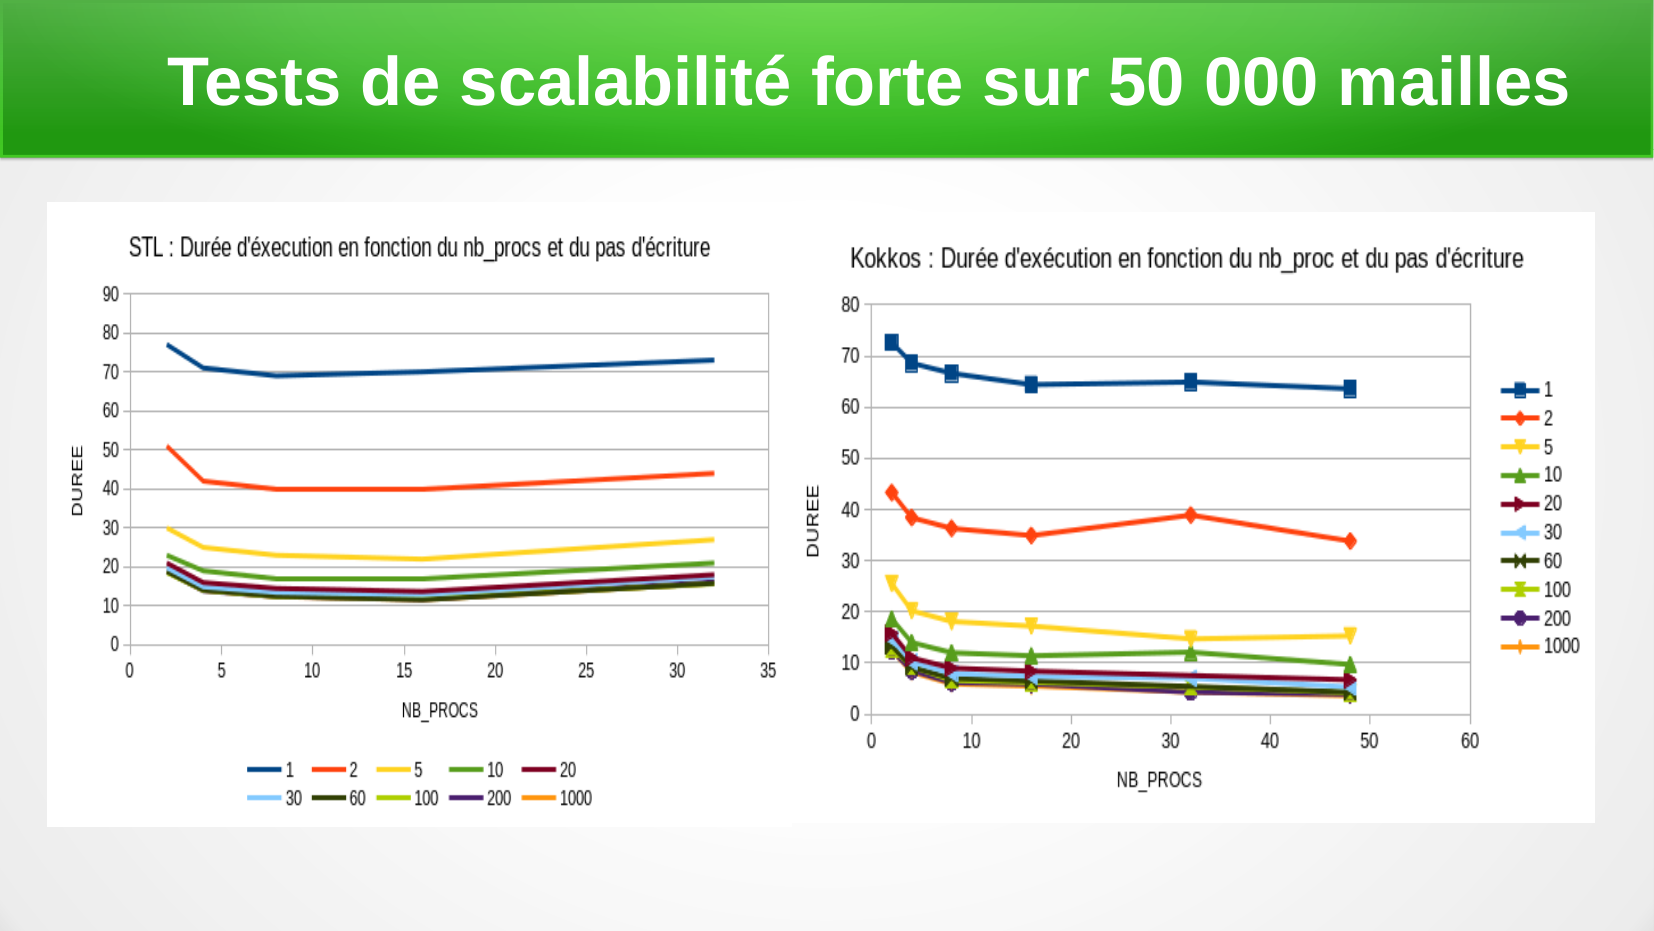

Tests de scalabilité forte sur 50 000 mailles